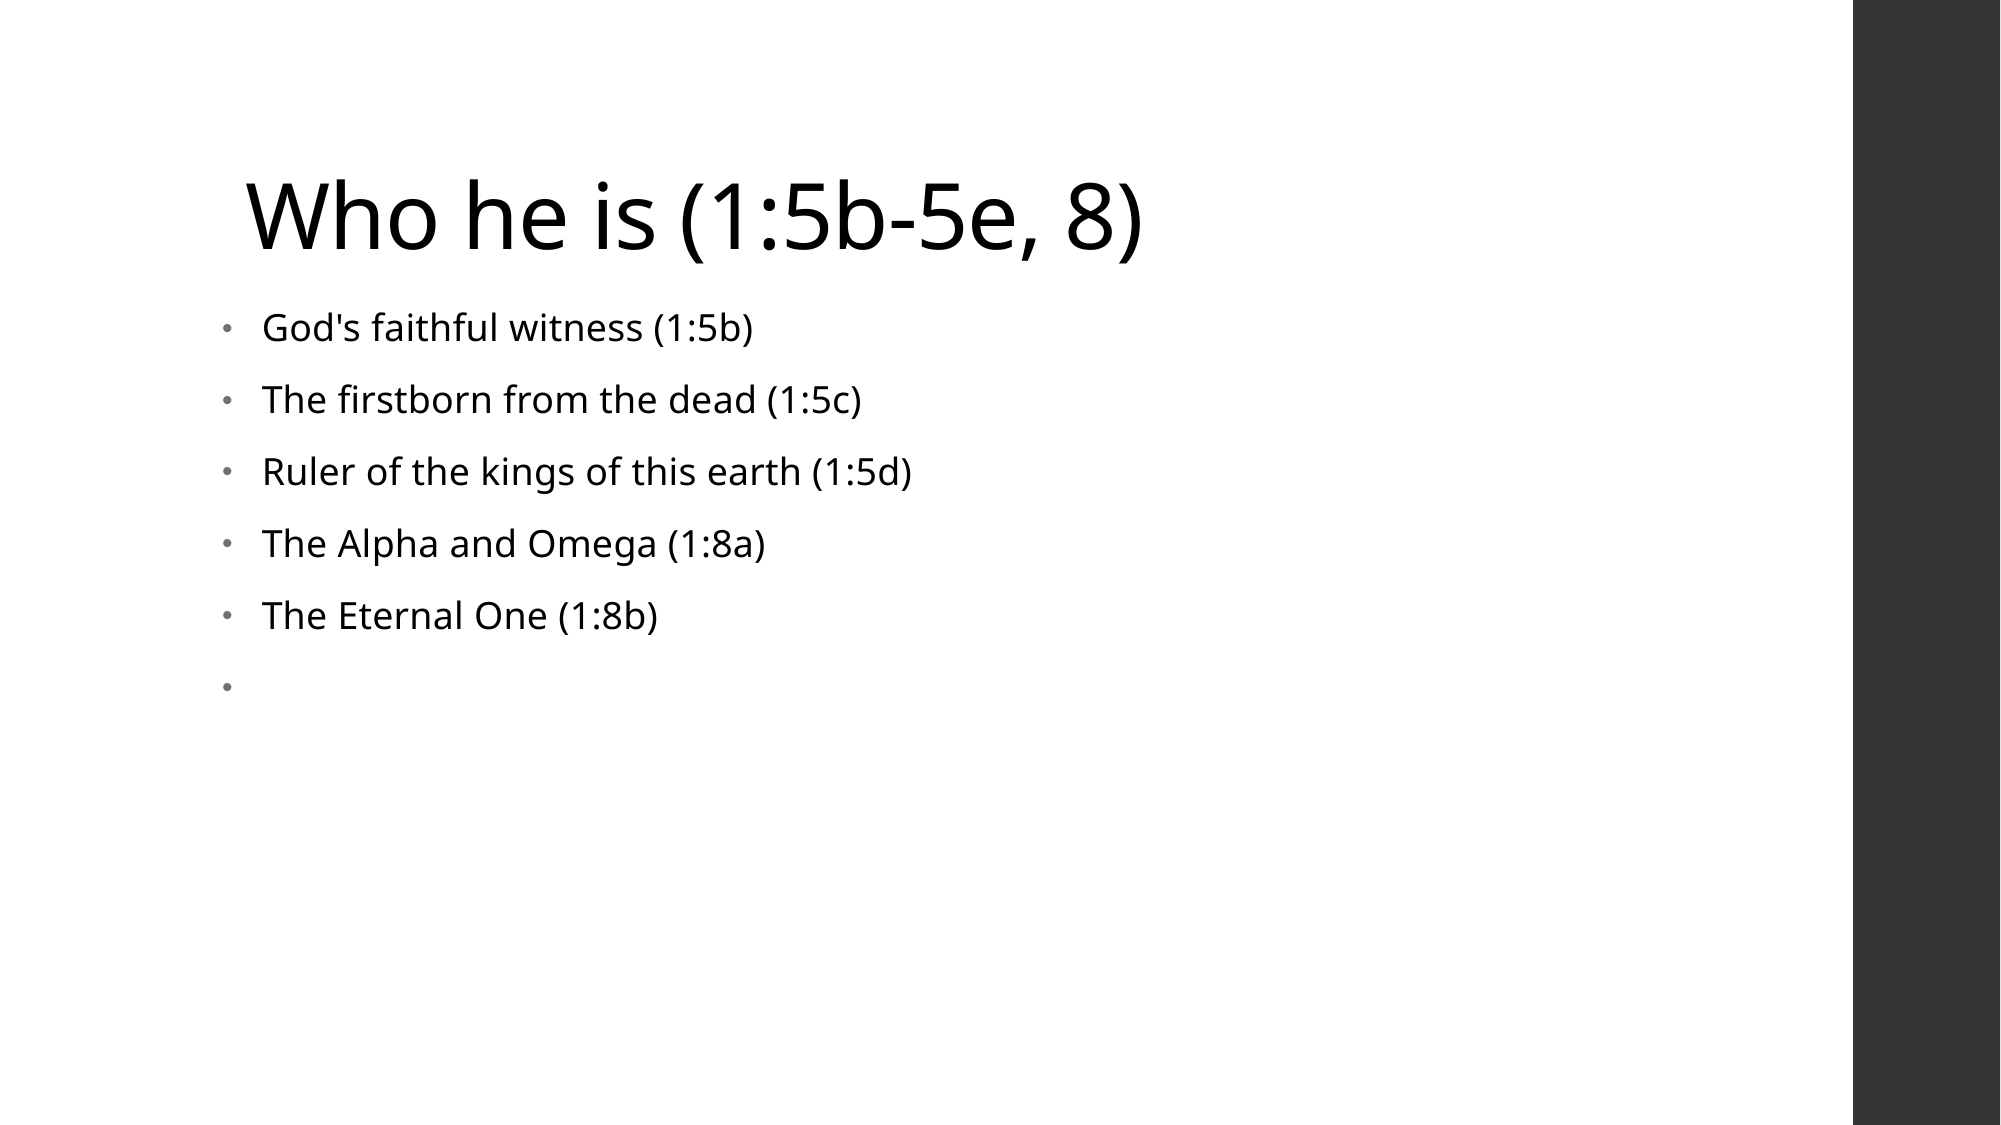

# Who he is (1:5b-5e, 8)
 God's faithful witness (1:5b)
 The firstborn from the dead (1:5c)
 Ruler of the kings of this earth (1:5d)
 The Alpha and Omega (1:8a)
 The Eternal One (1:8b)